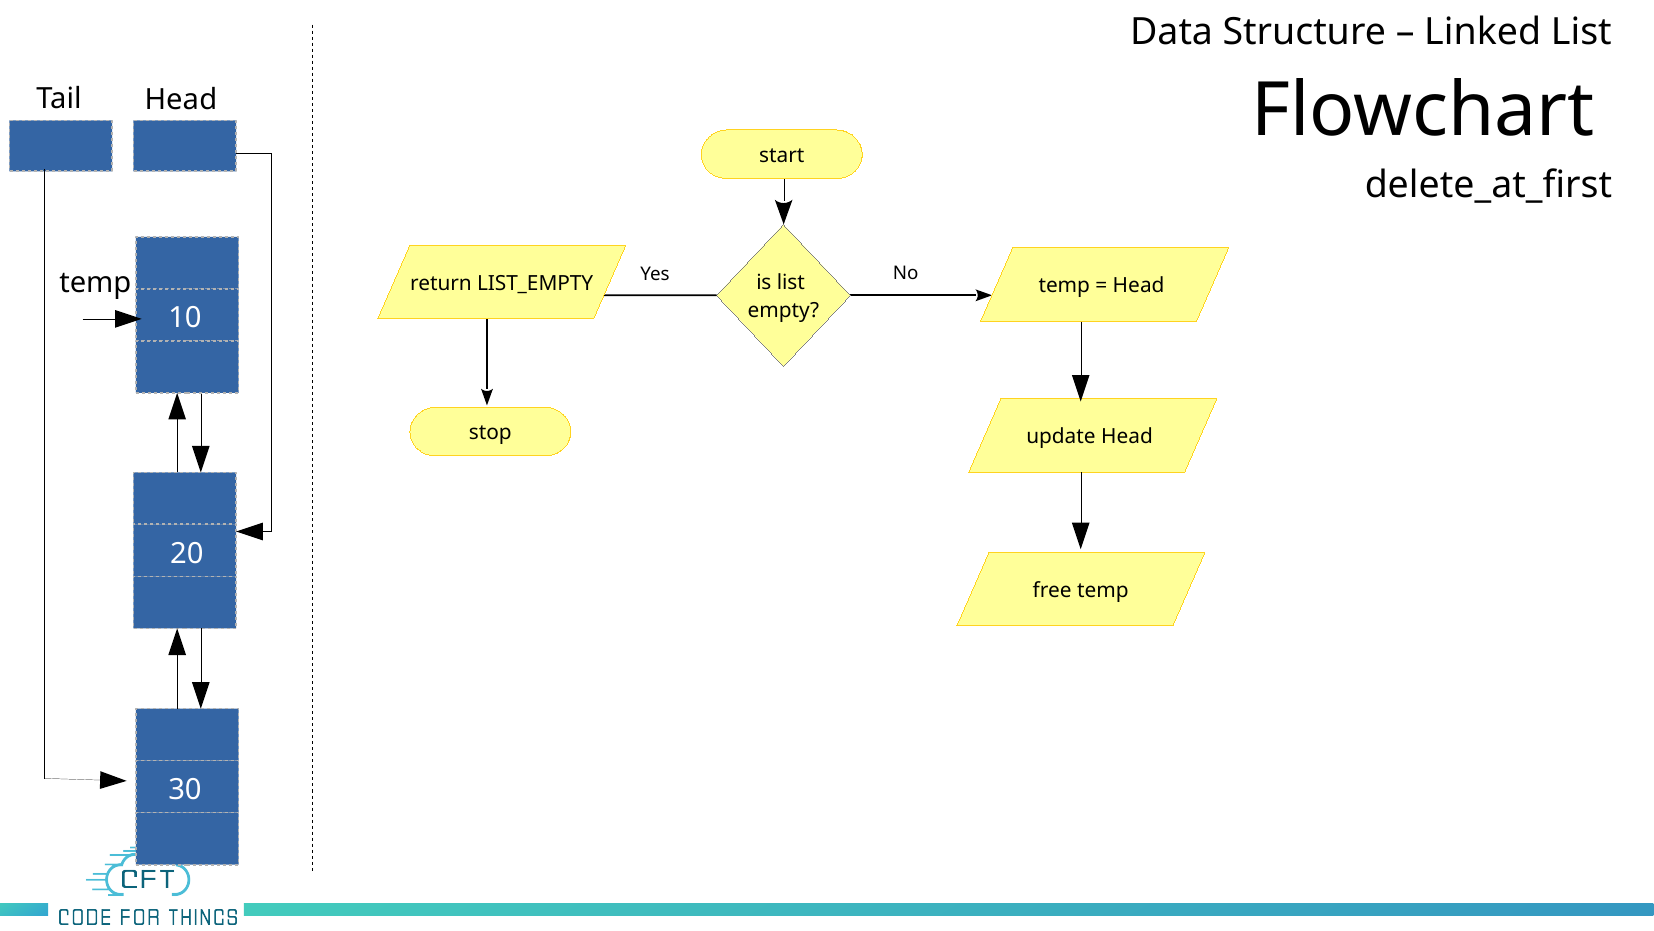

# Data Structure – Linked List Flowchart delete_at_first
Tail
Head
start
is list
empty?
temp
10
return LIST_EMPTY
temp = Head
No
Yes
update Head
stop
20
free temp
30